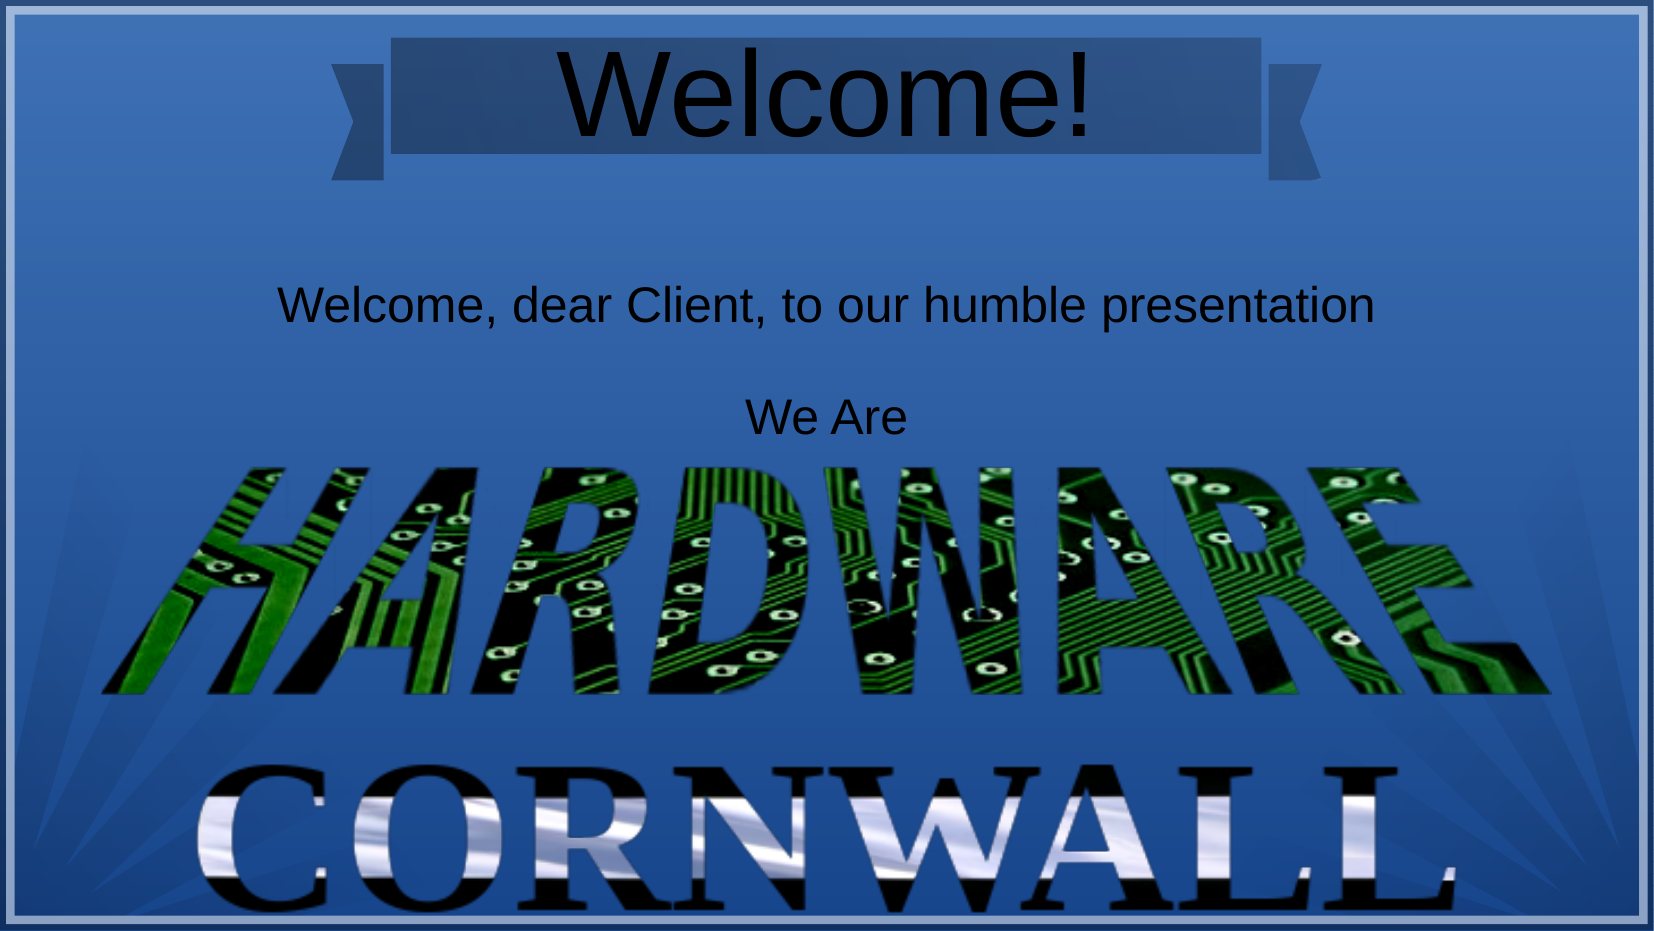

# Welcome!
Welcome, dear Client, to our humble presentation
We Are